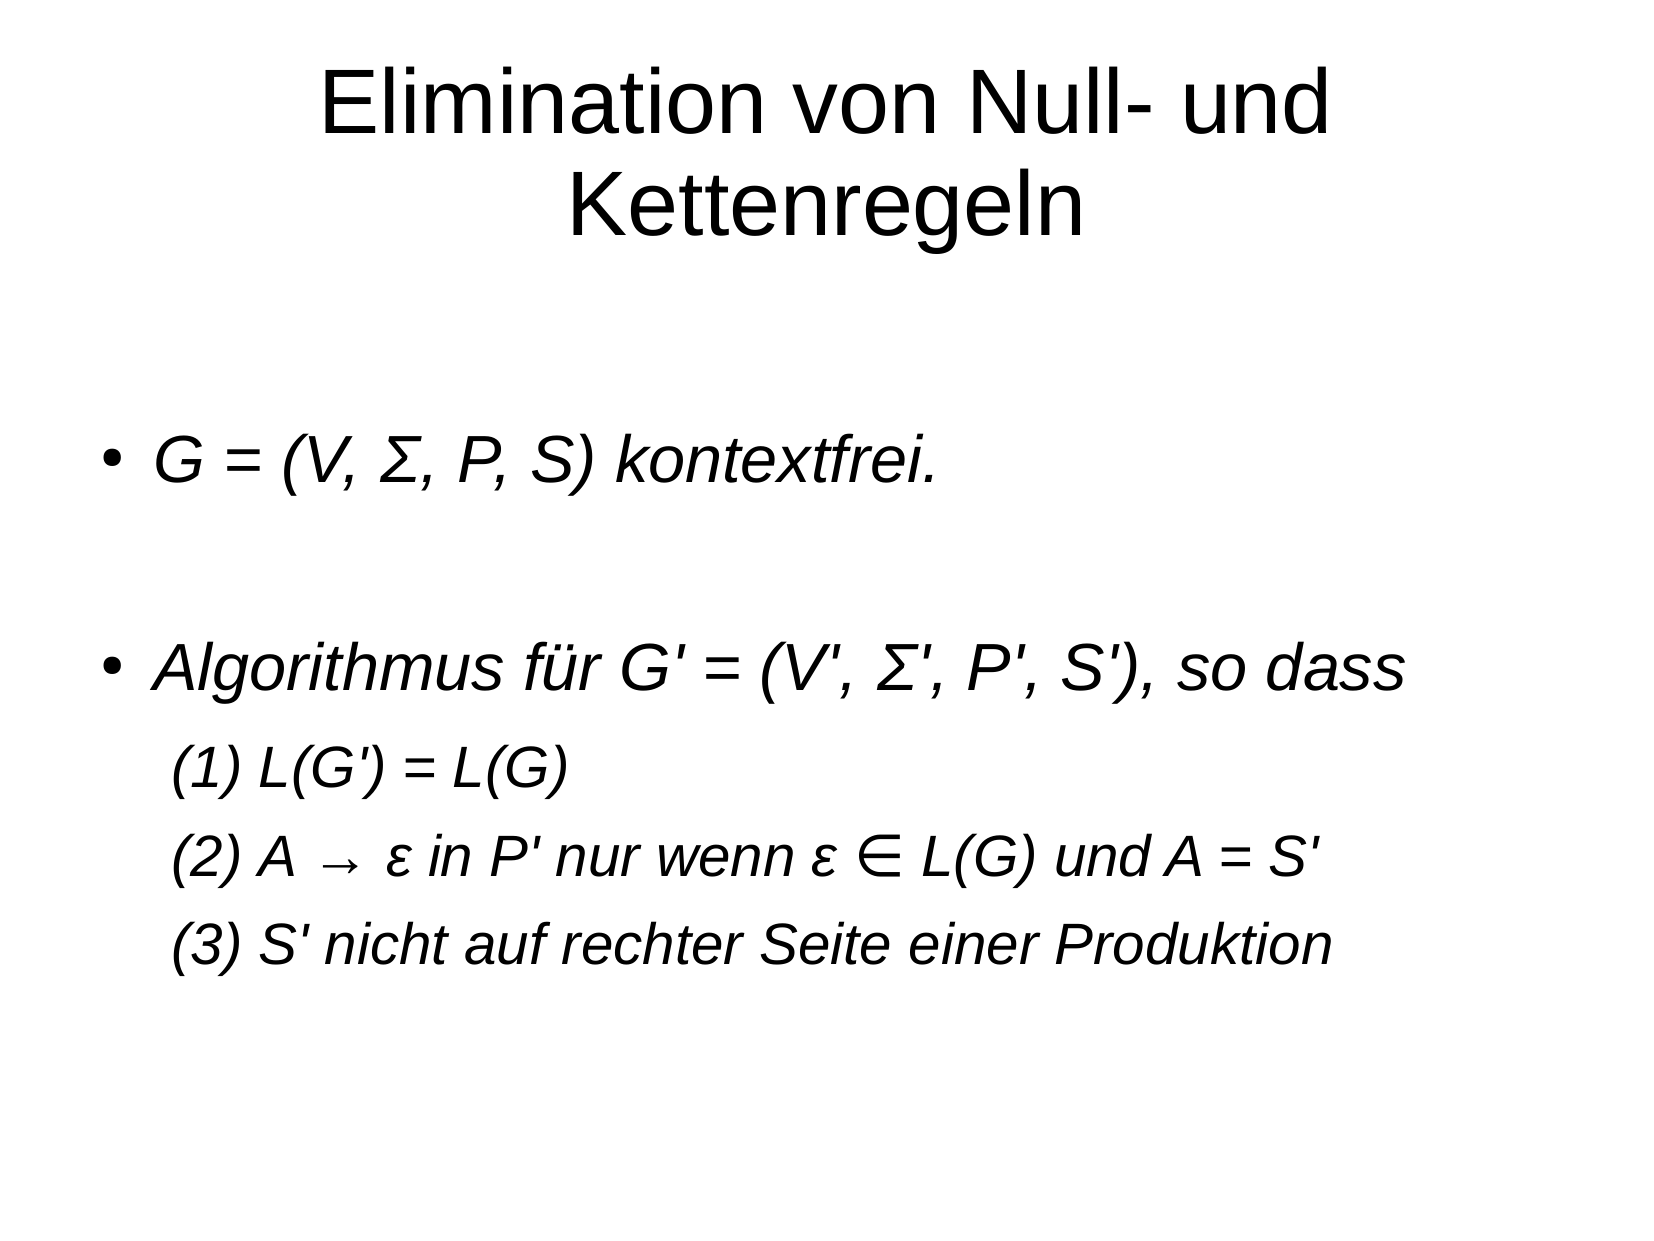

# Elimination von Null- und Kettenregeln
G = (V, Σ, P, S) kontextfrei.
Algorithmus für G' = (V', Σ', P', S'), so dass
 L(G') = L(G)
 A → ε in P' nur wenn ε ∈ L(G) und A = S'
 S' nicht auf rechter Seite einer Produktion